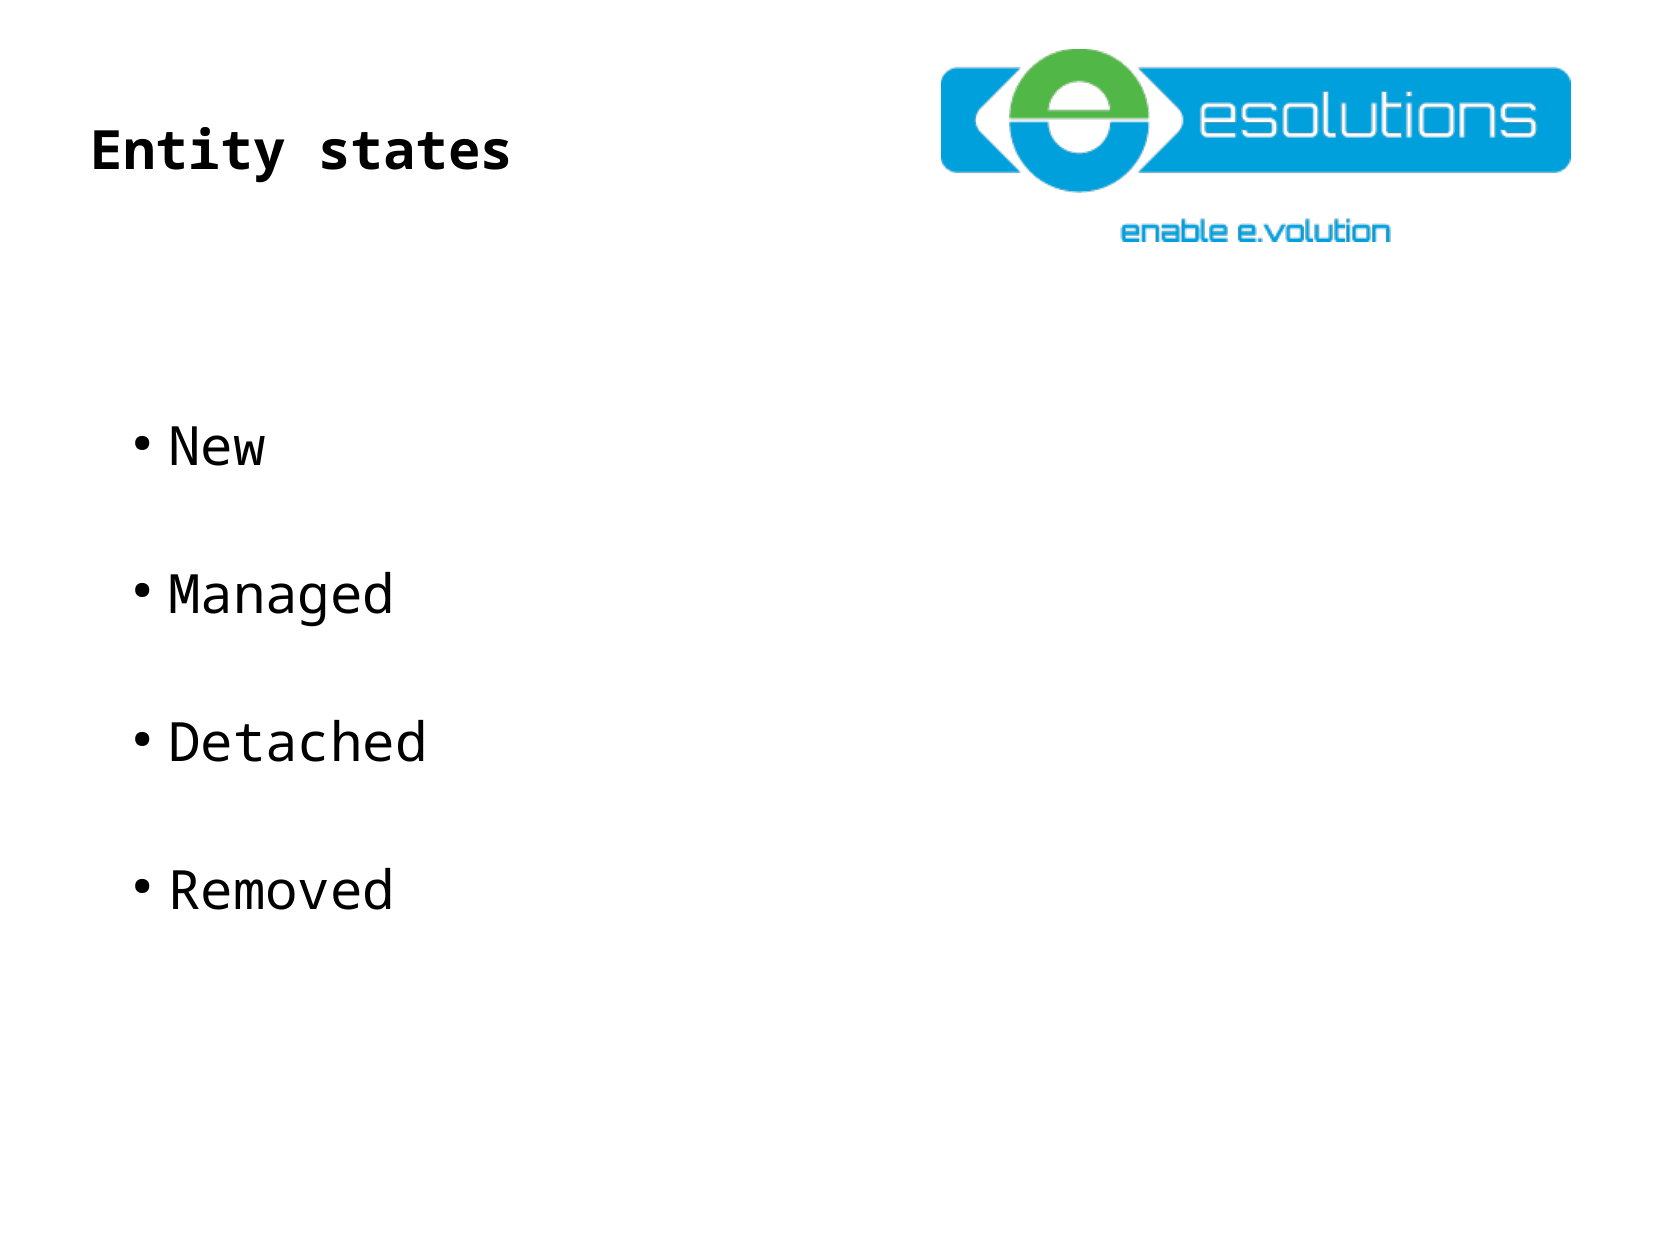

#
Entity states
New
Managed
Detached
Removed